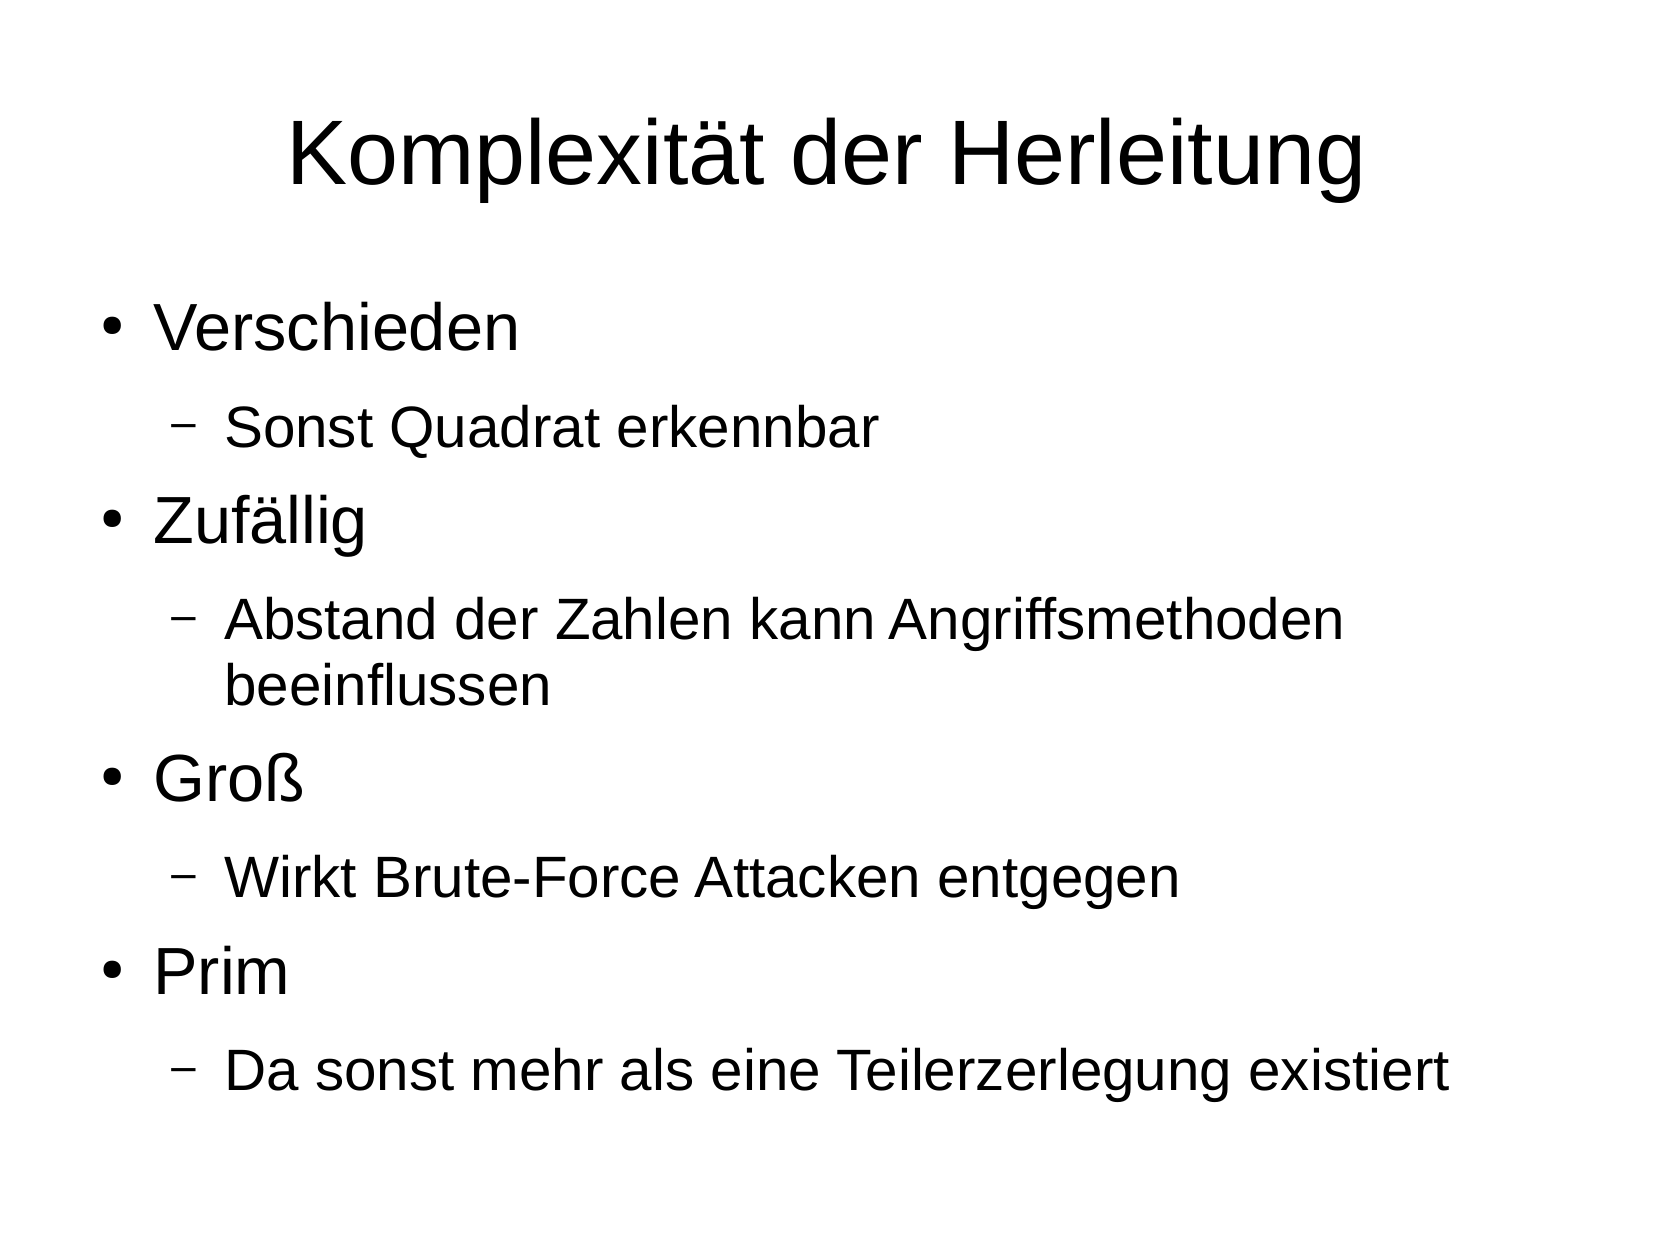

# Komplexität der Herleitung
Verschieden
Sonst Quadrat erkennbar
Zufällig
Abstand der Zahlen kann Angriffsmethoden beeinflussen
Groß
Wirkt Brute-Force Attacken entgegen
Prim
Da sonst mehr als eine Teilerzerlegung existiert